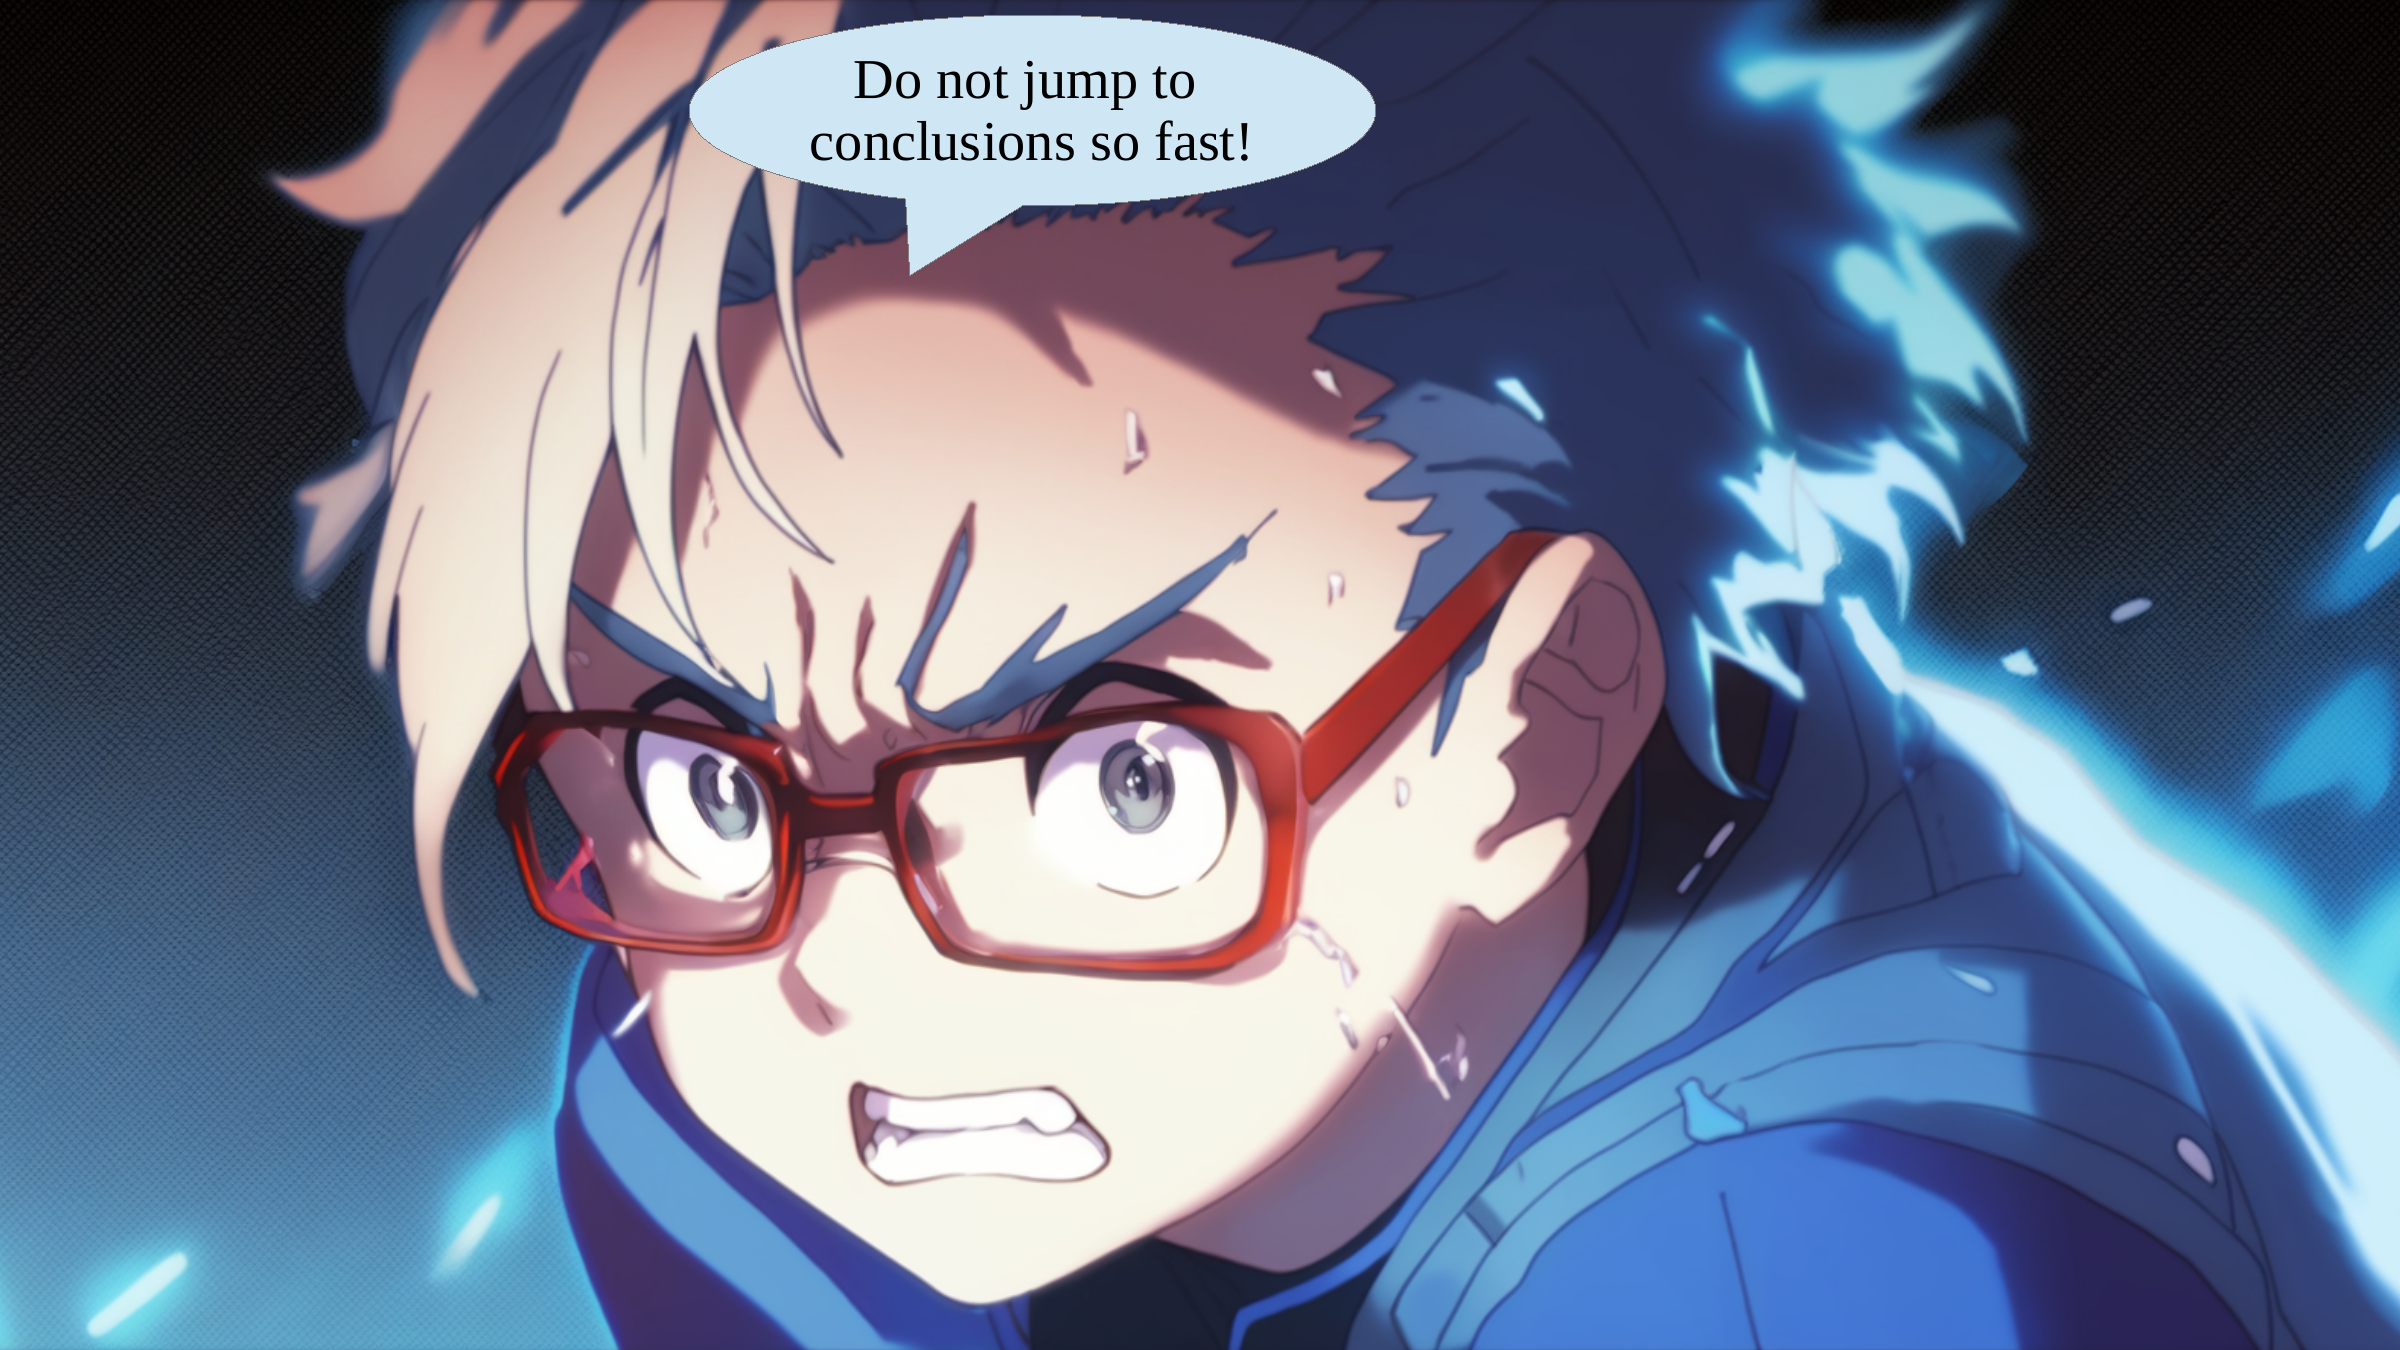

Do not jump to
conclusions so fast!